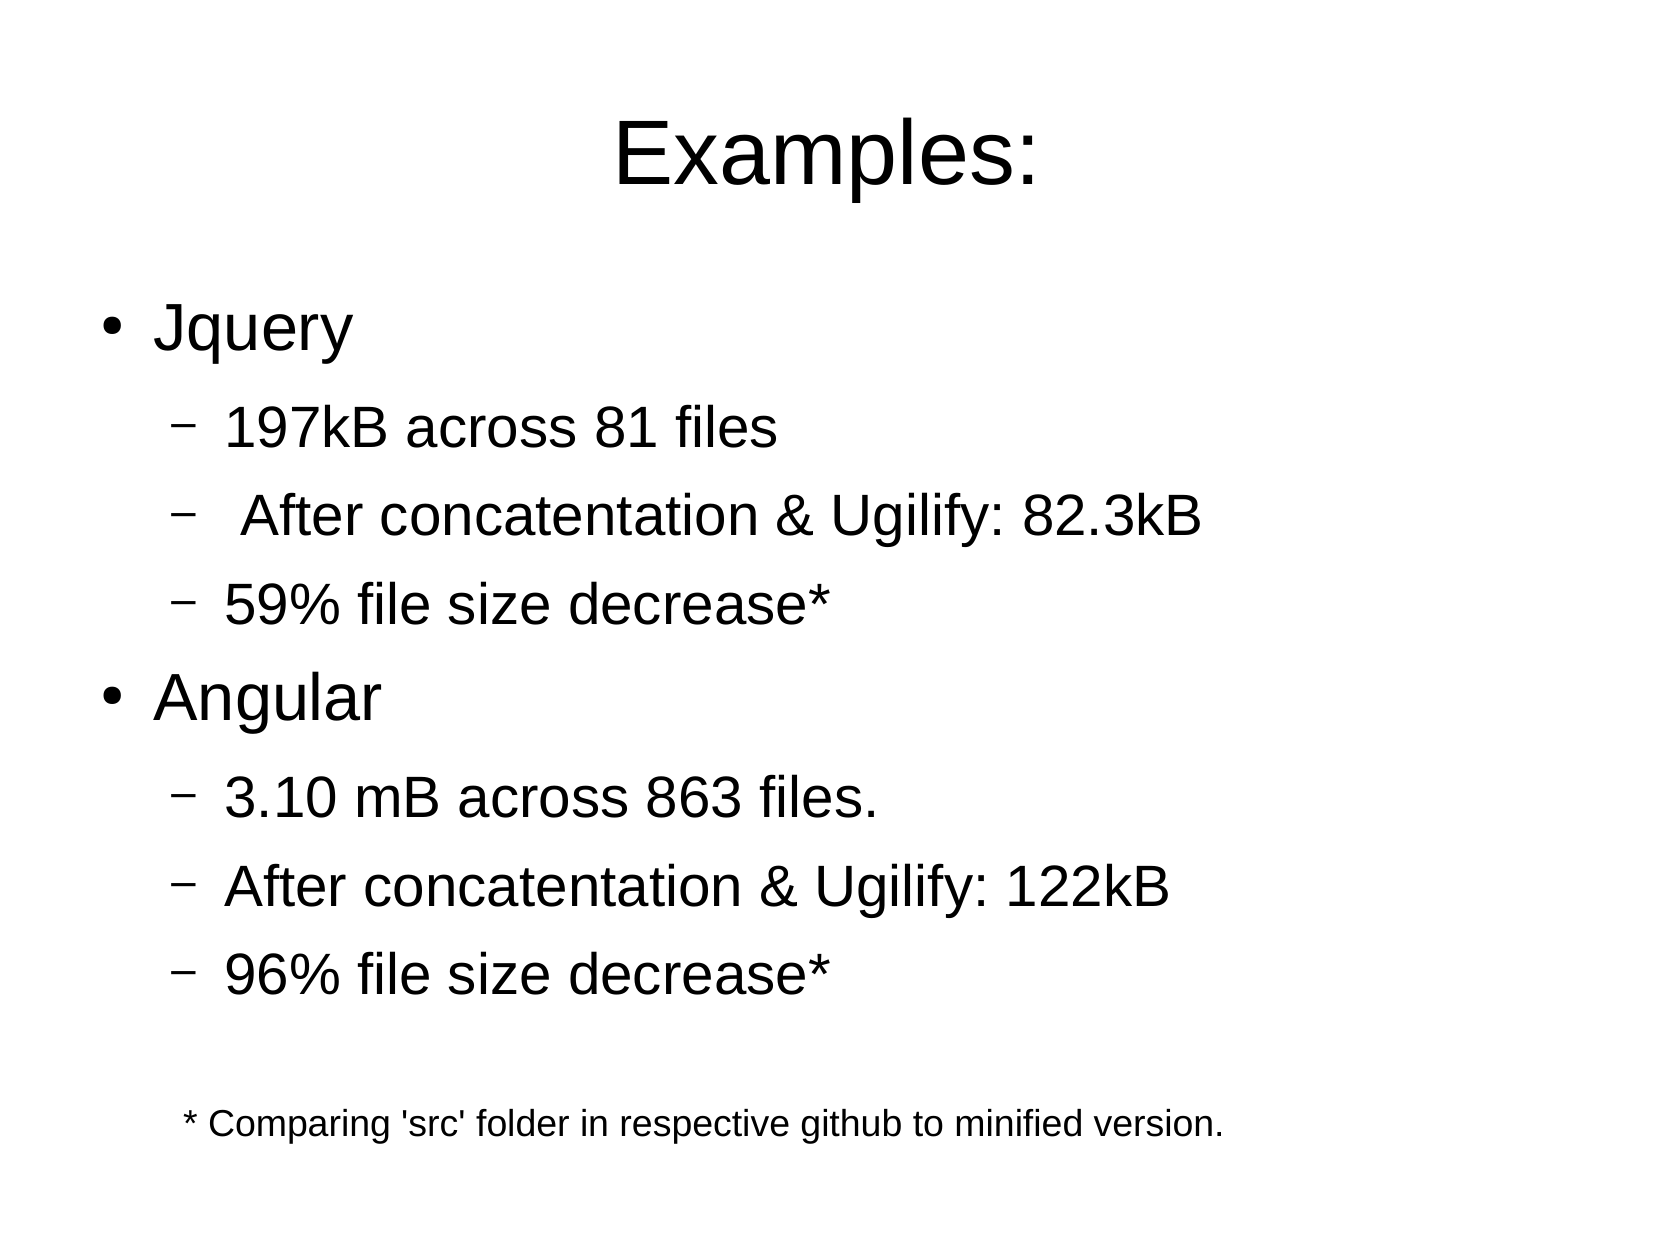

# Examples:
Jquery
197kB across 81 files
 After concatentation & Ugilify: 82.3kB
59% file size decrease*
Angular
3.10 mB across 863 files.
After concatentation & Ugilify: 122kB
96% file size decrease*
* Comparing 'src' folder in respective github to minified version.